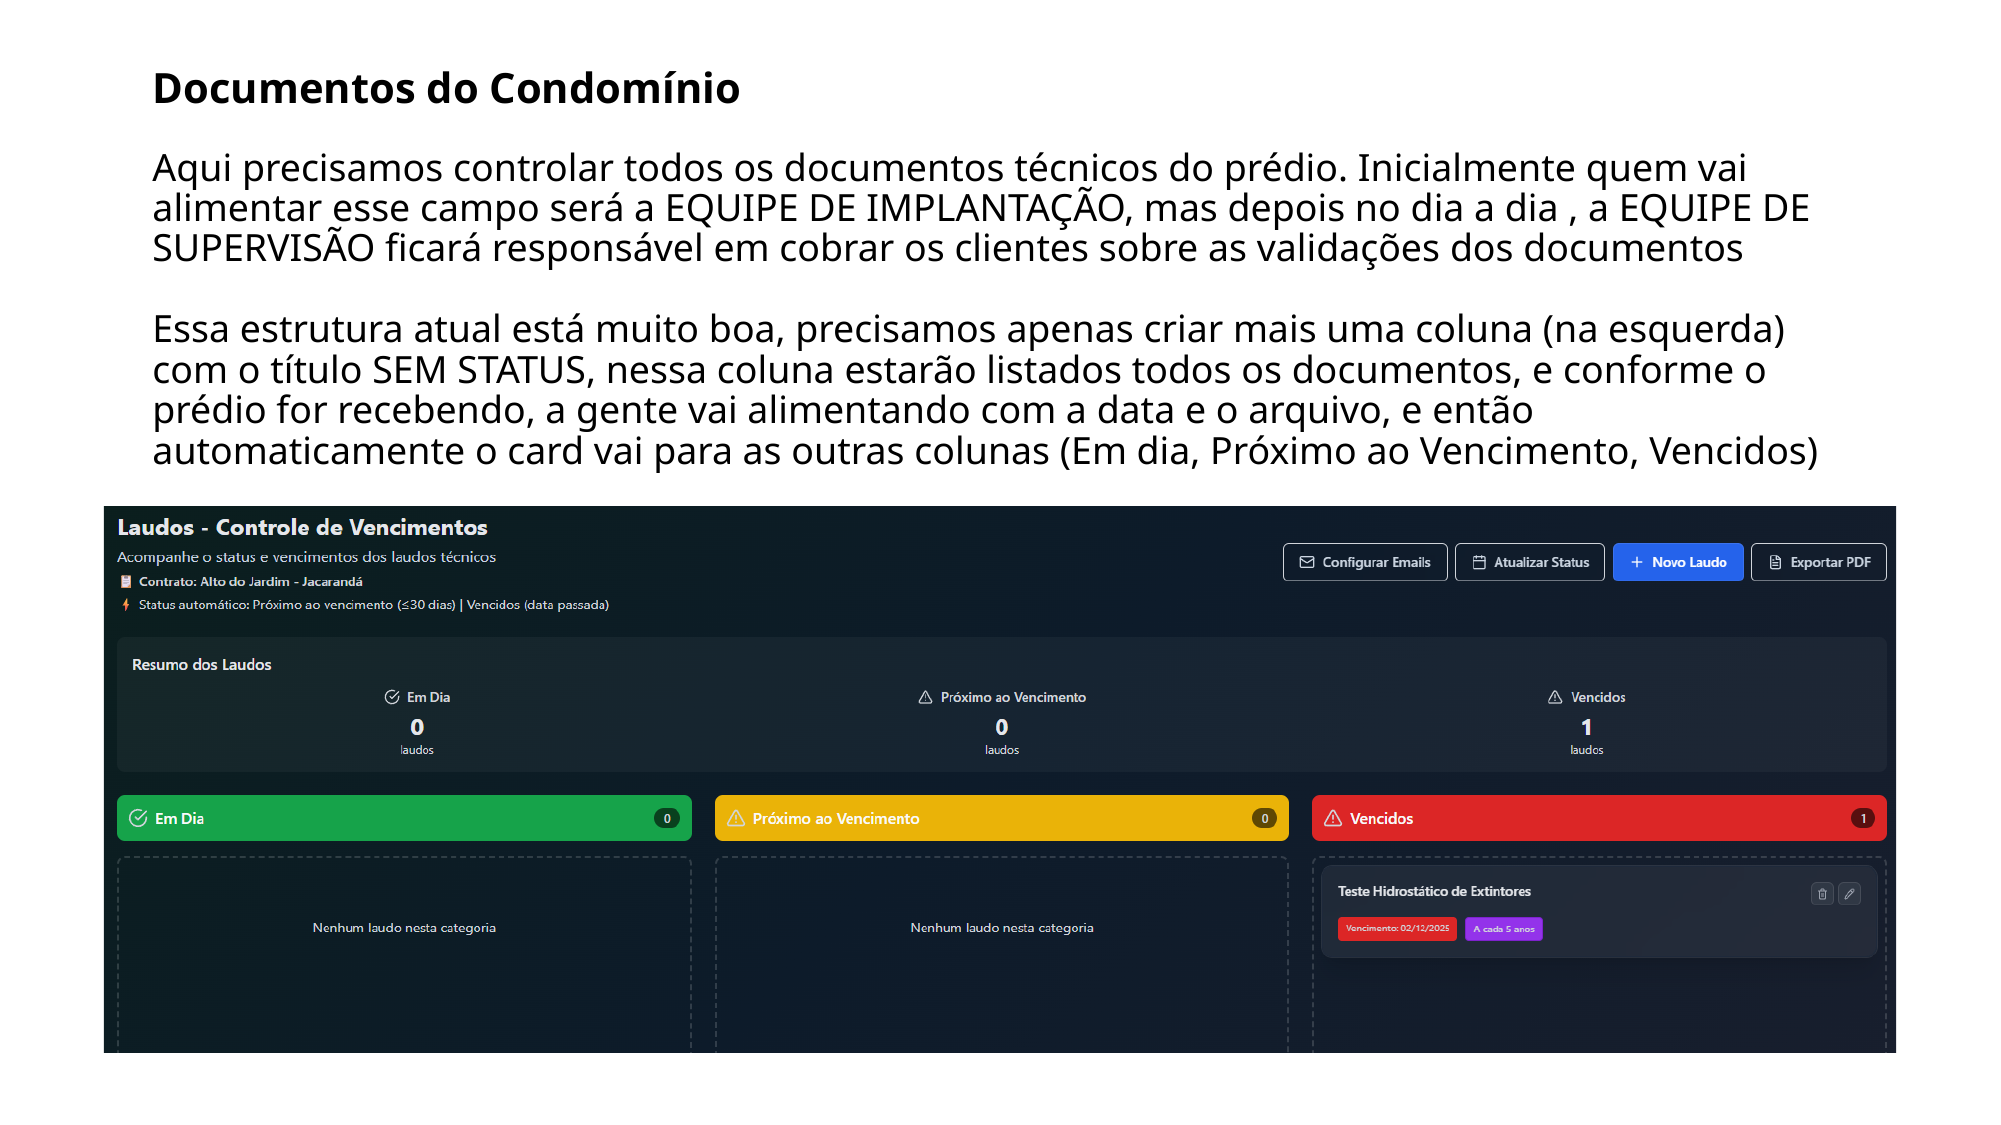

Documentos do Condomínio
# Aqui precisamos controlar todos os documentos técnicos do prédio. Inicialmente quem vai alimentar esse campo será a EQUIPE DE IMPLANTAÇÃO, mas depois no dia a dia , a EQUIPE DE SUPERVISÃO ficará responsável em cobrar os clientes sobre as validações dos documentos Essa estrutura atual está muito boa, precisamos apenas criar mais uma coluna (na esquerda) com o título SEM STATUS, nessa coluna estarão listados todos os documentos, e conforme o prédio for recebendo, a gente vai alimentando com a data e o arquivo, e então automaticamente o card vai para as outras colunas (Em dia, Próximo ao Vencimento, Vencidos)